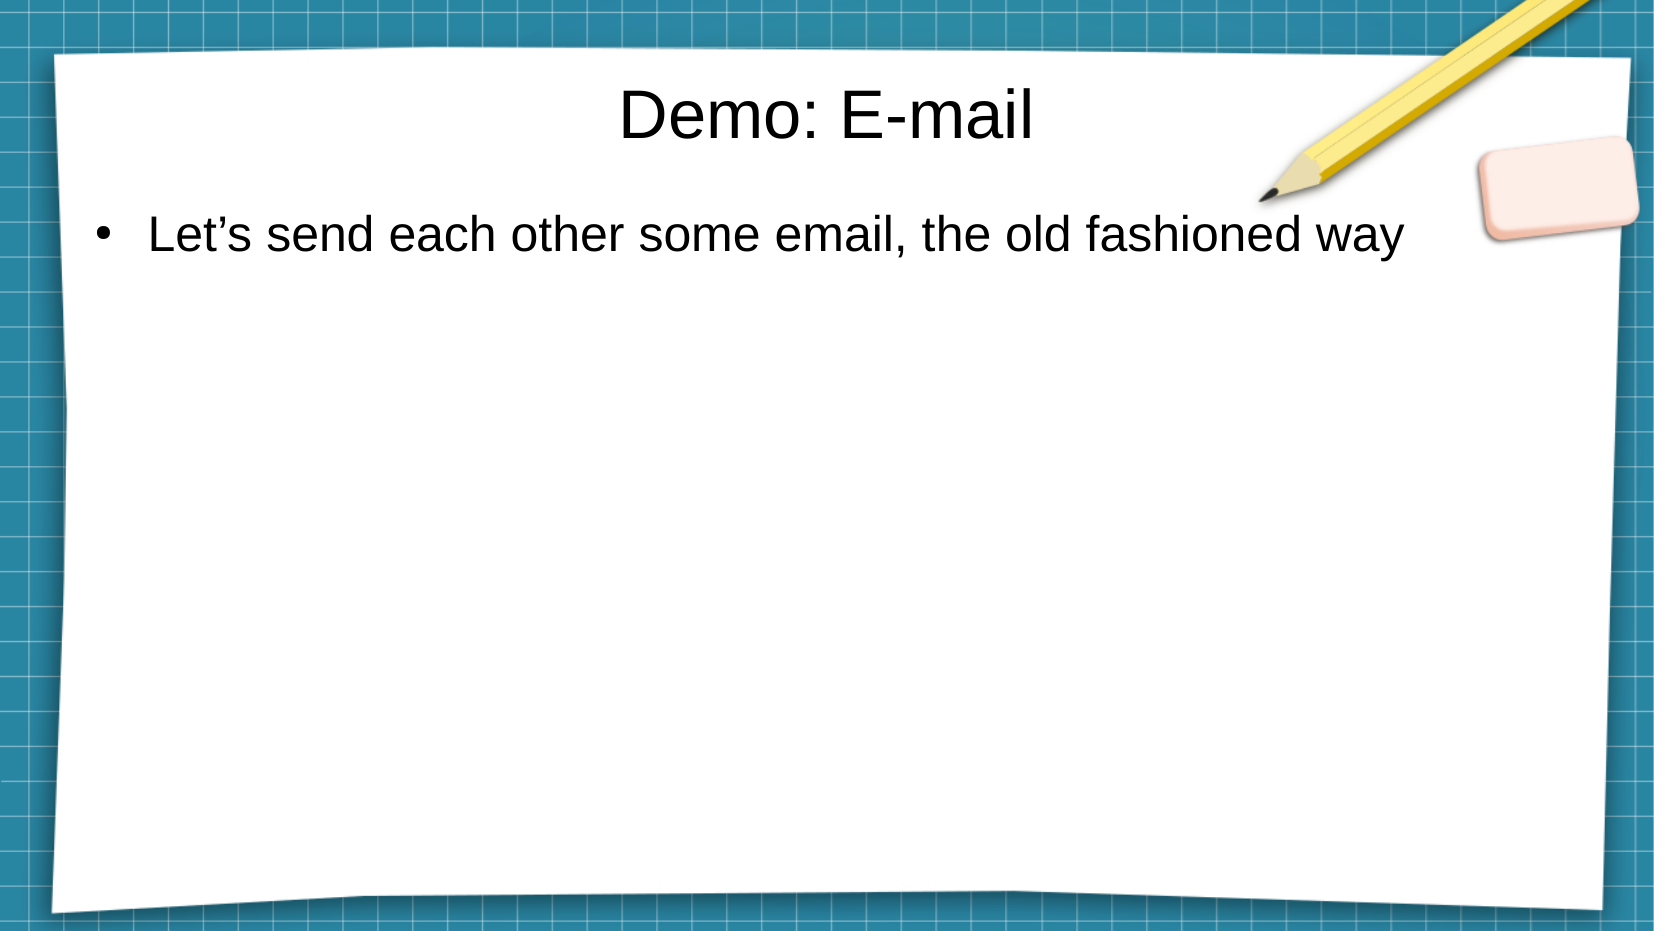

# Demo: E-mail
Let’s send each other some email, the old fashioned way